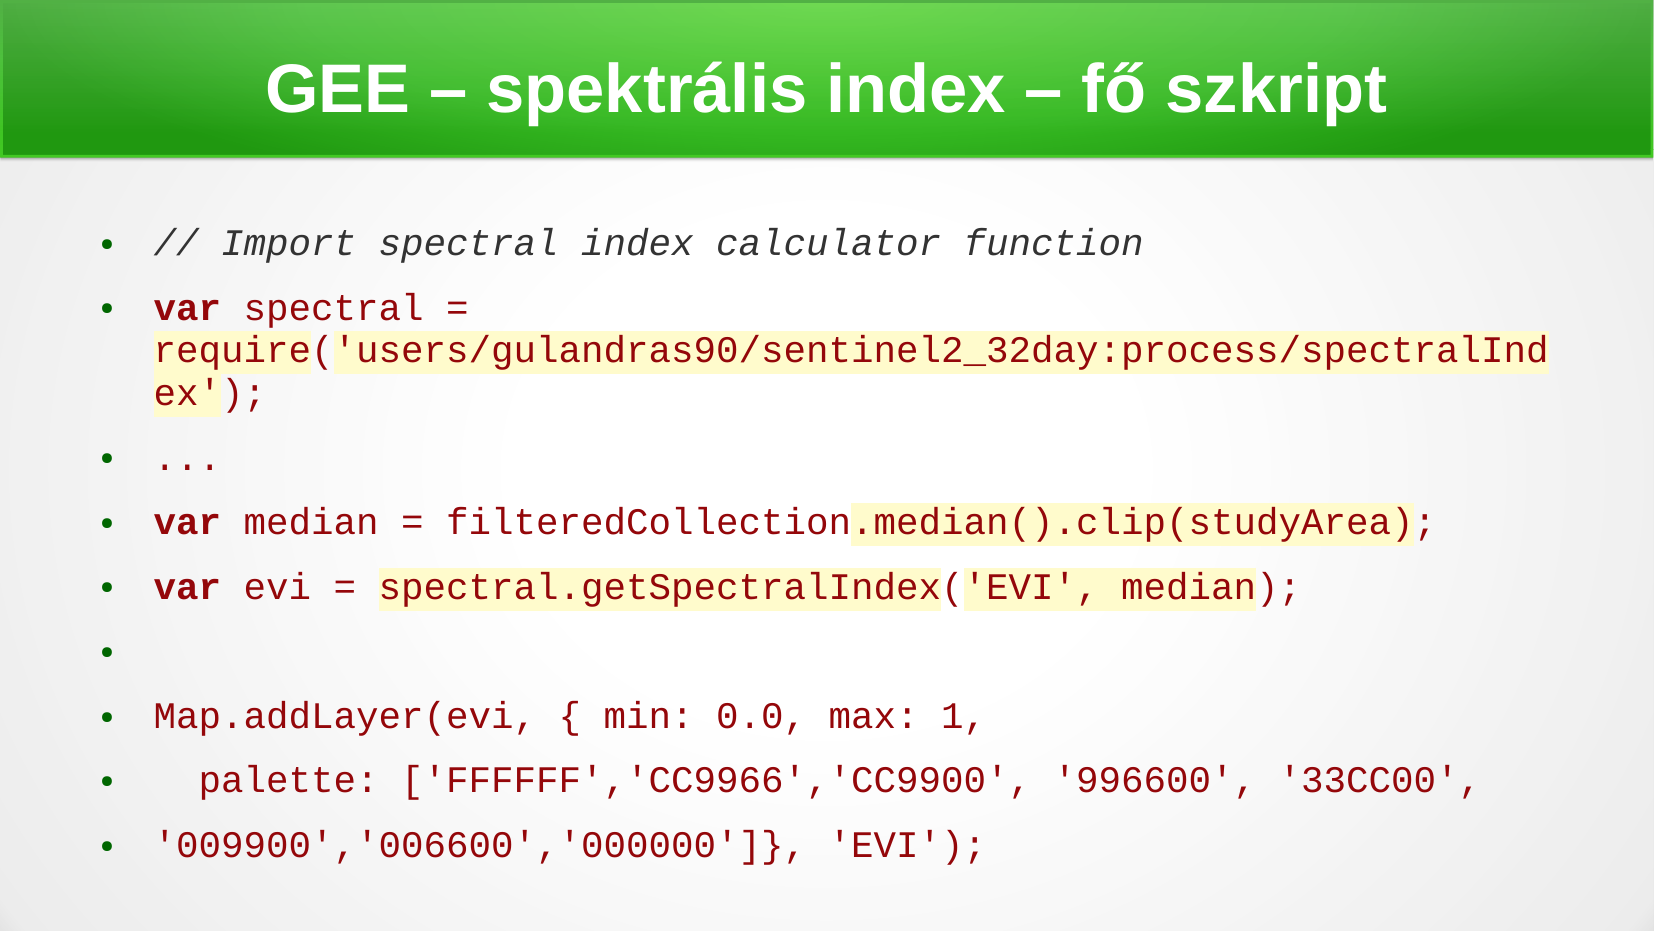

# GEE – spektrális index – fő szkript
// Import spectral index calculator function
var spectral = require('users/gulandras90/sentinel2_32day:process/spectralIndex');
...
var median = filteredCollection.median().clip(studyArea);
var evi = spectral.getSpectralIndex('EVI', median);
Map.addLayer(evi, { min: 0.0, max: 1,
 palette: ['FFFFFF','CC9966','CC9900', '996600', '33CC00',
'009900','006600','000000']}, 'EVI');